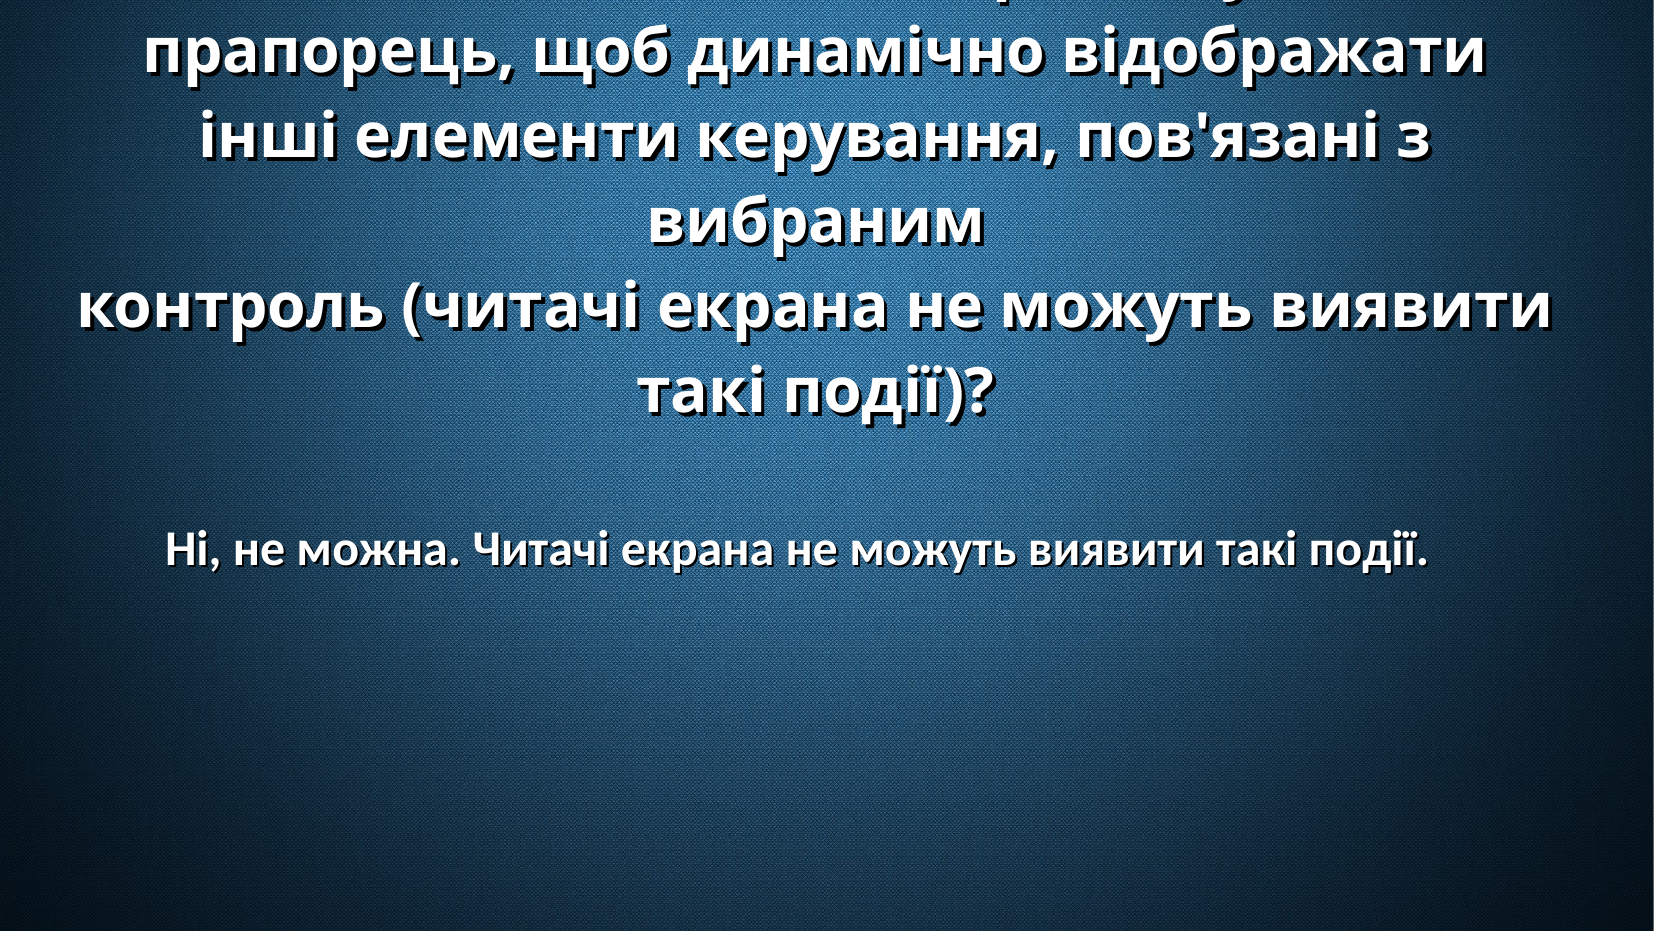

# 14. Чи можемо ми використовувати прапорець, щоб динамічно відображати інші елементи керування, пов'язані з вибраним контроль (читачі екрана не можуть виявити такі події)?
Ні, не можна. Читачі екрана не можуть виявити такі події.